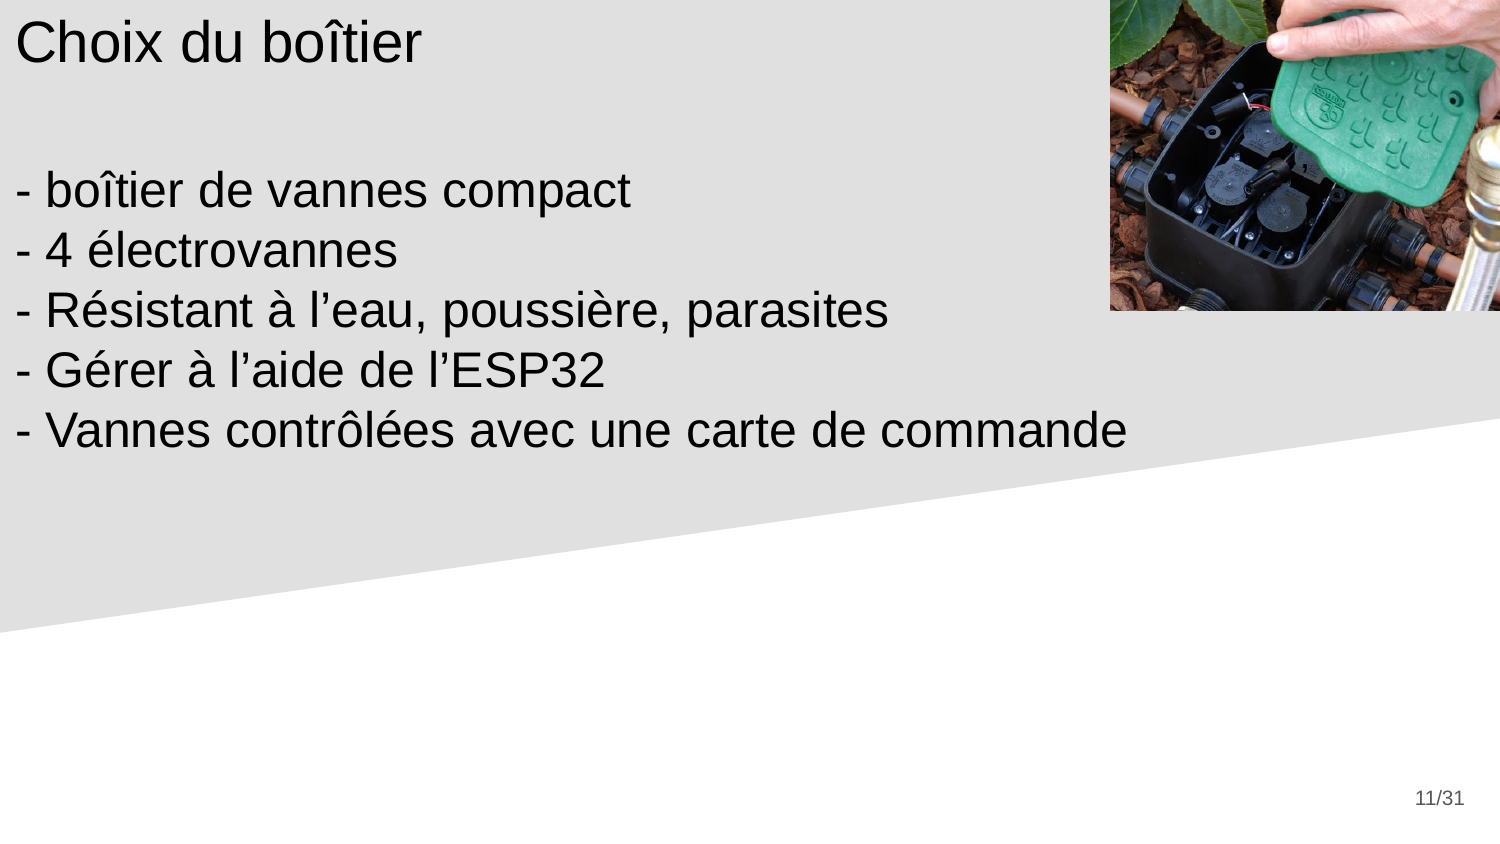

,
# Choix du boîtier
- boîtier de vannes compact
- 4 électrovannes
- Résistant à l’eau, poussière, parasites
- Gérer à l’aide de l’ESP32
- Vannes contrôlées avec une carte de commande